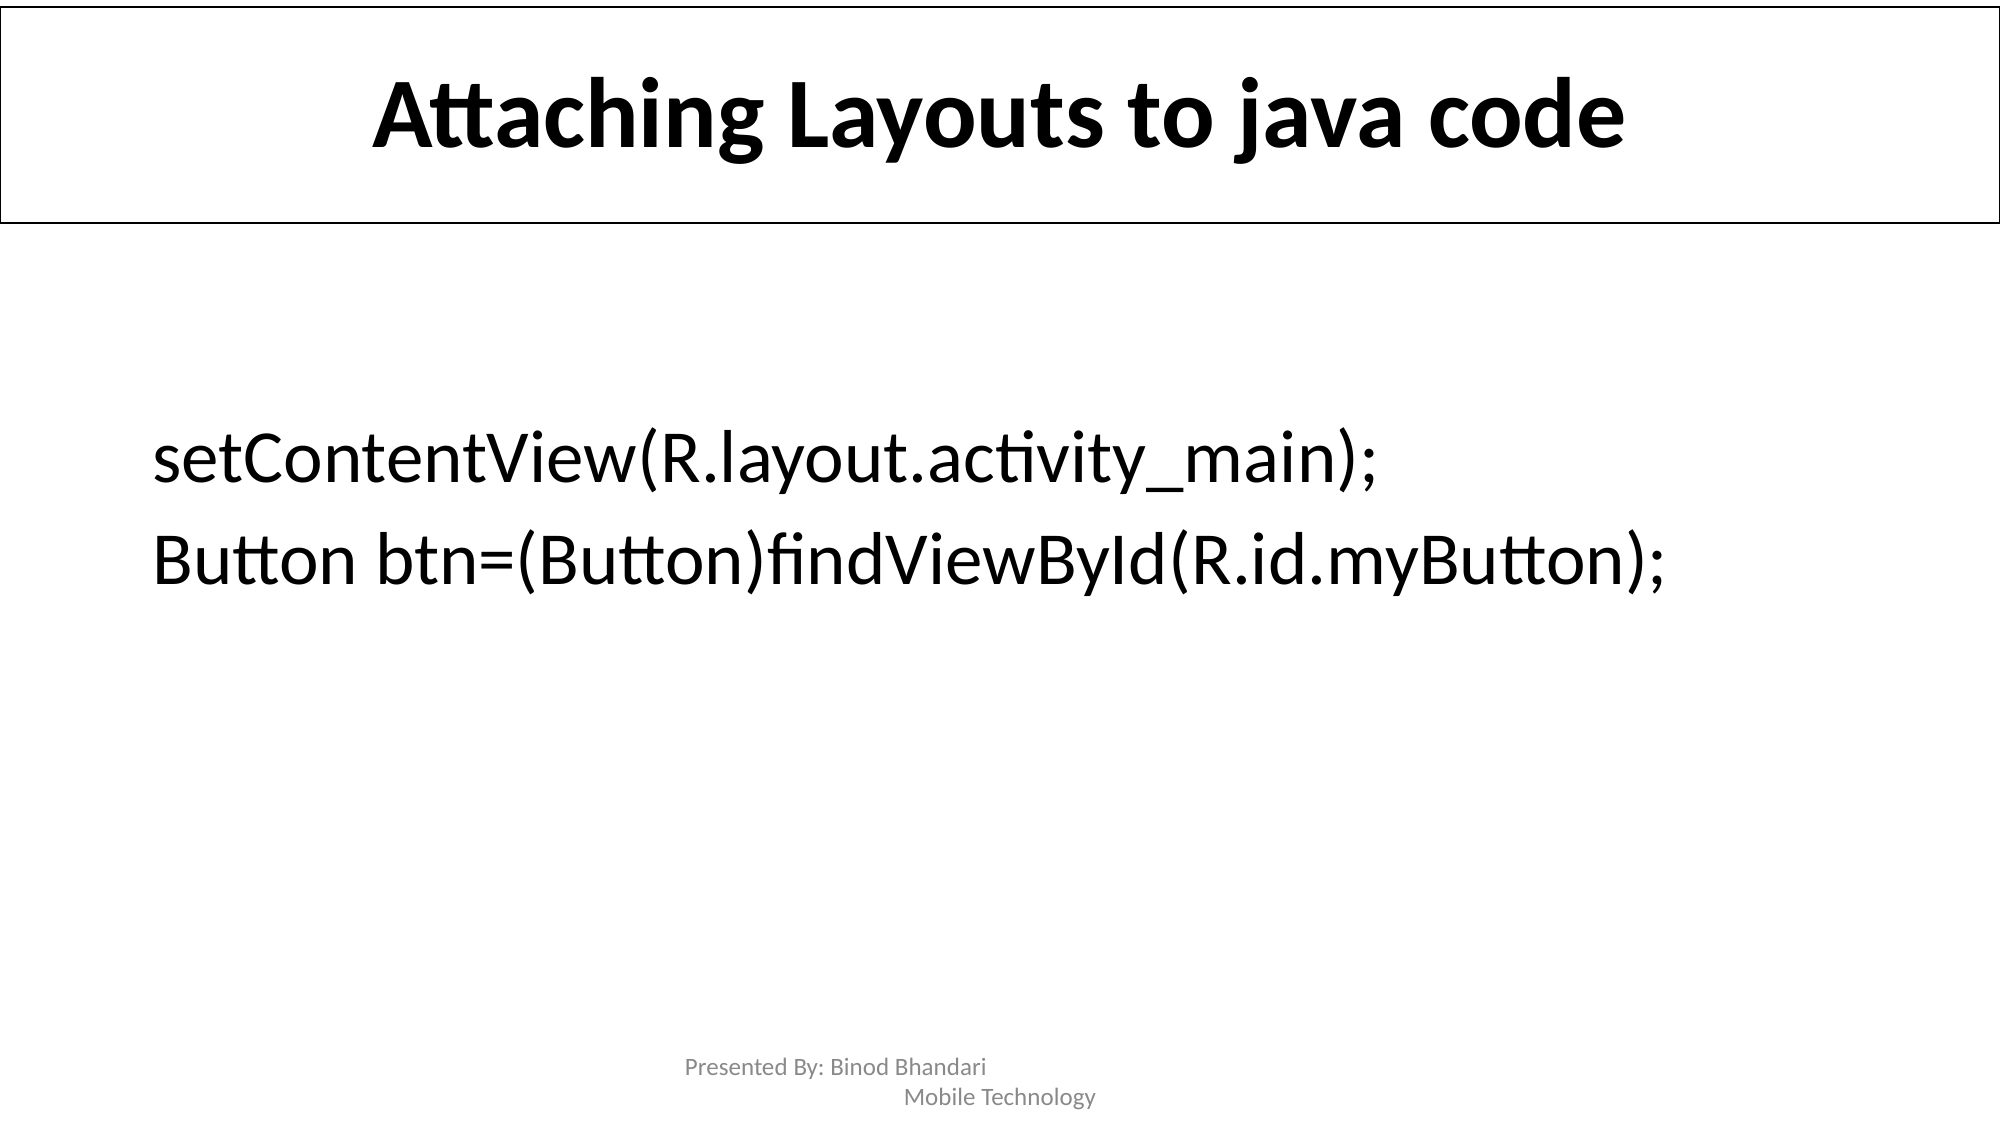

# Attaching Layouts to java code
setContentView(R.layout.activity_main);
Button btn=(Button)findViewById(R.id.myButton);
Presented By: Binod Bhandari Mobile Technology